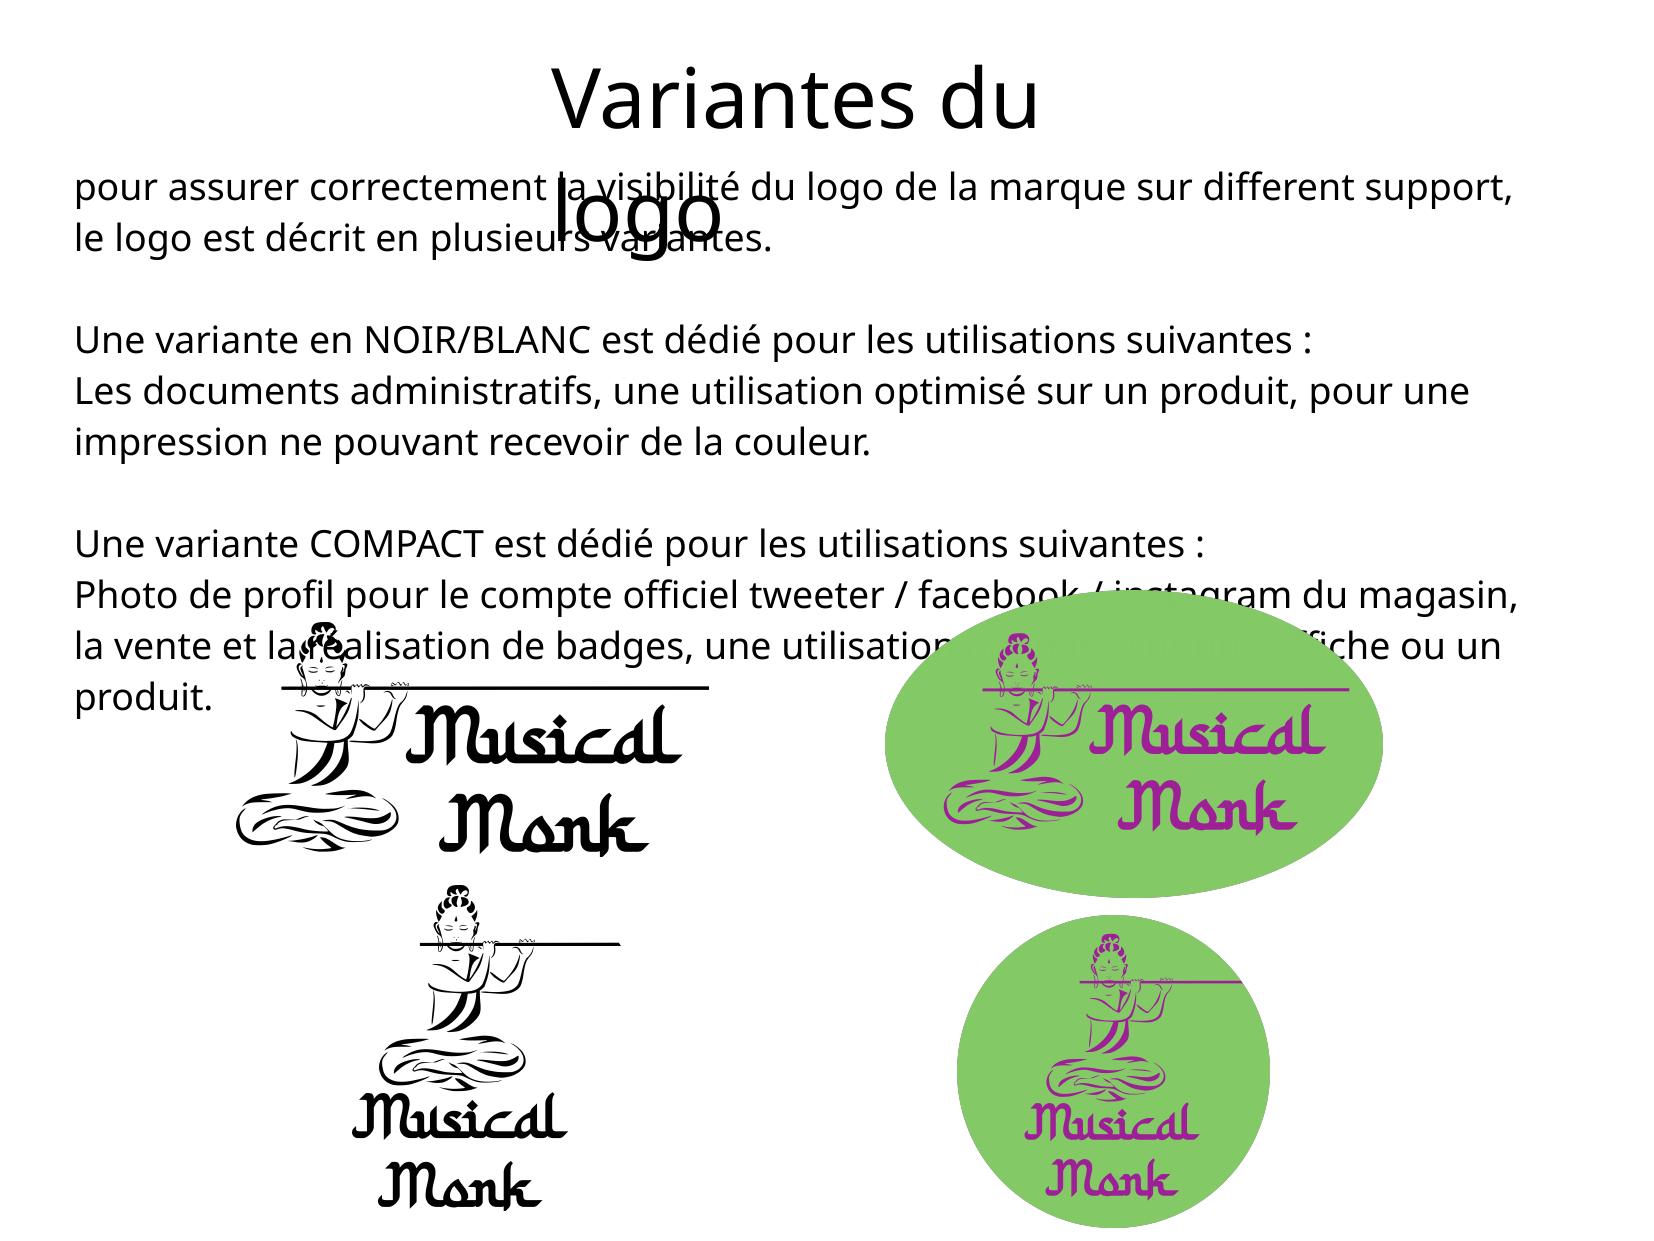

Variantes du logo
pour assurer correctement la visibilité du logo de la marque sur different support, le logo est décrit en plusieurs variantes.
Une variante en NOIR/BLANC est dédié pour les utilisations suivantes :
Les documents administratifs, une utilisation optimisé sur un produit, pour une impression ne pouvant recevoir de la couleur.
Une variante COMPACT est dédié pour les utilisations suivantes :
Photo de profil pour le compte officiel tweeter / facebook / instagram du magasin, la vente et la réalisation de badges, une utilisation optimisé sur une affiche ou un produit.